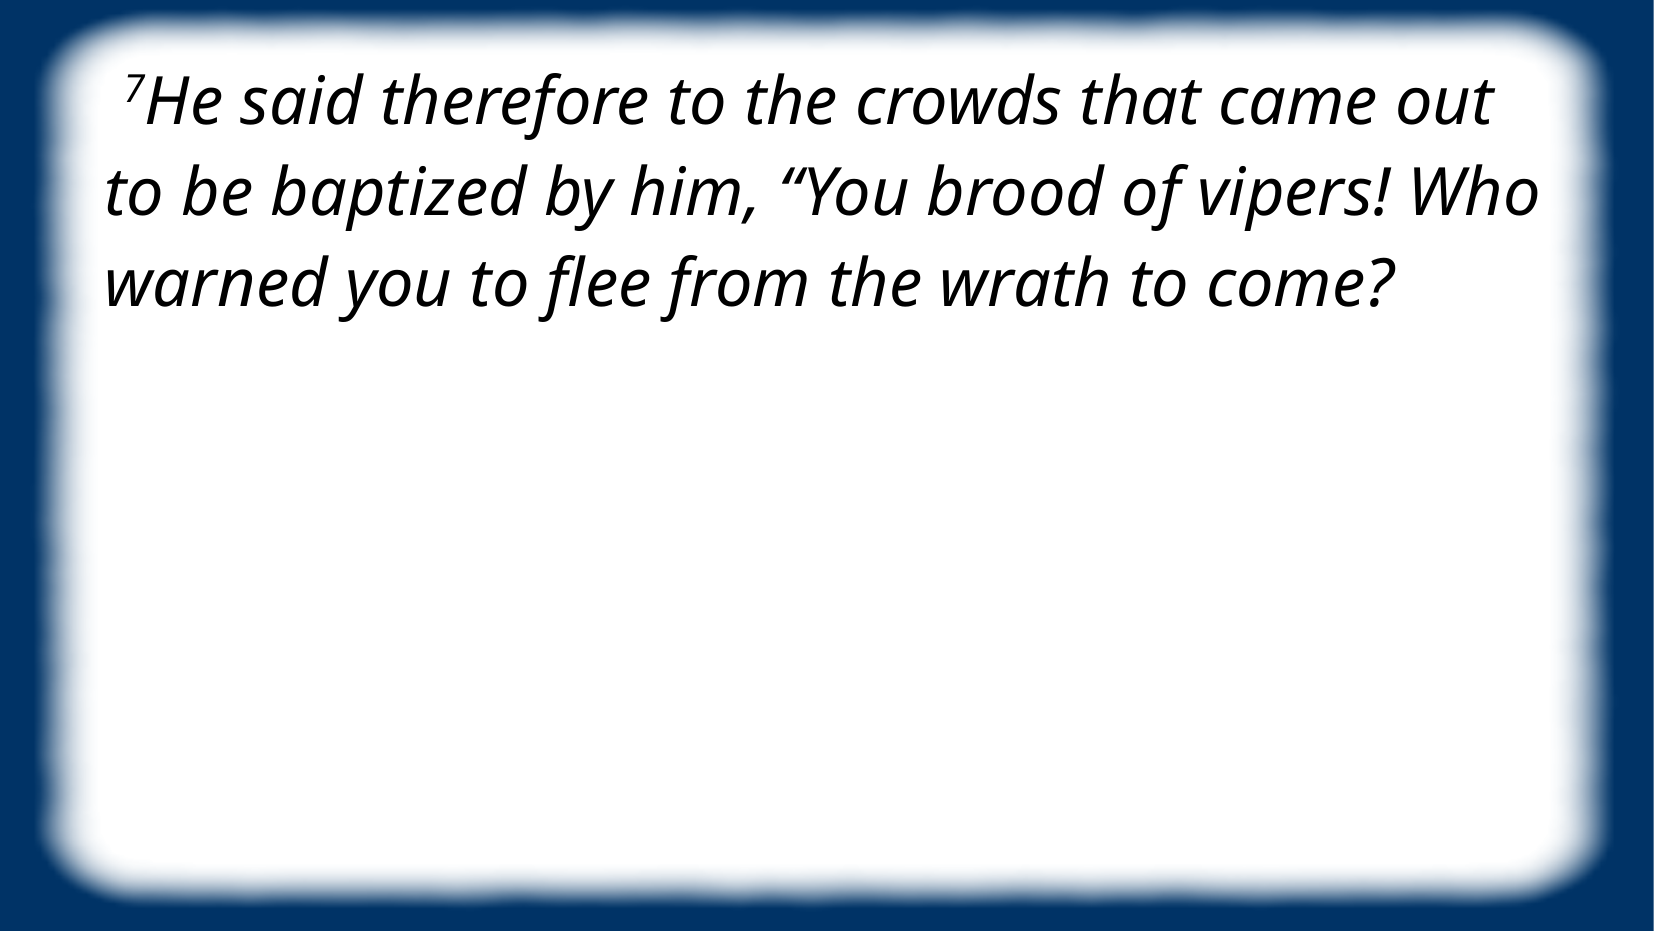

7He said therefore to the crowds that came out to be baptized by him, “You brood of vipers! Who warned you to flee from the wrath to come?